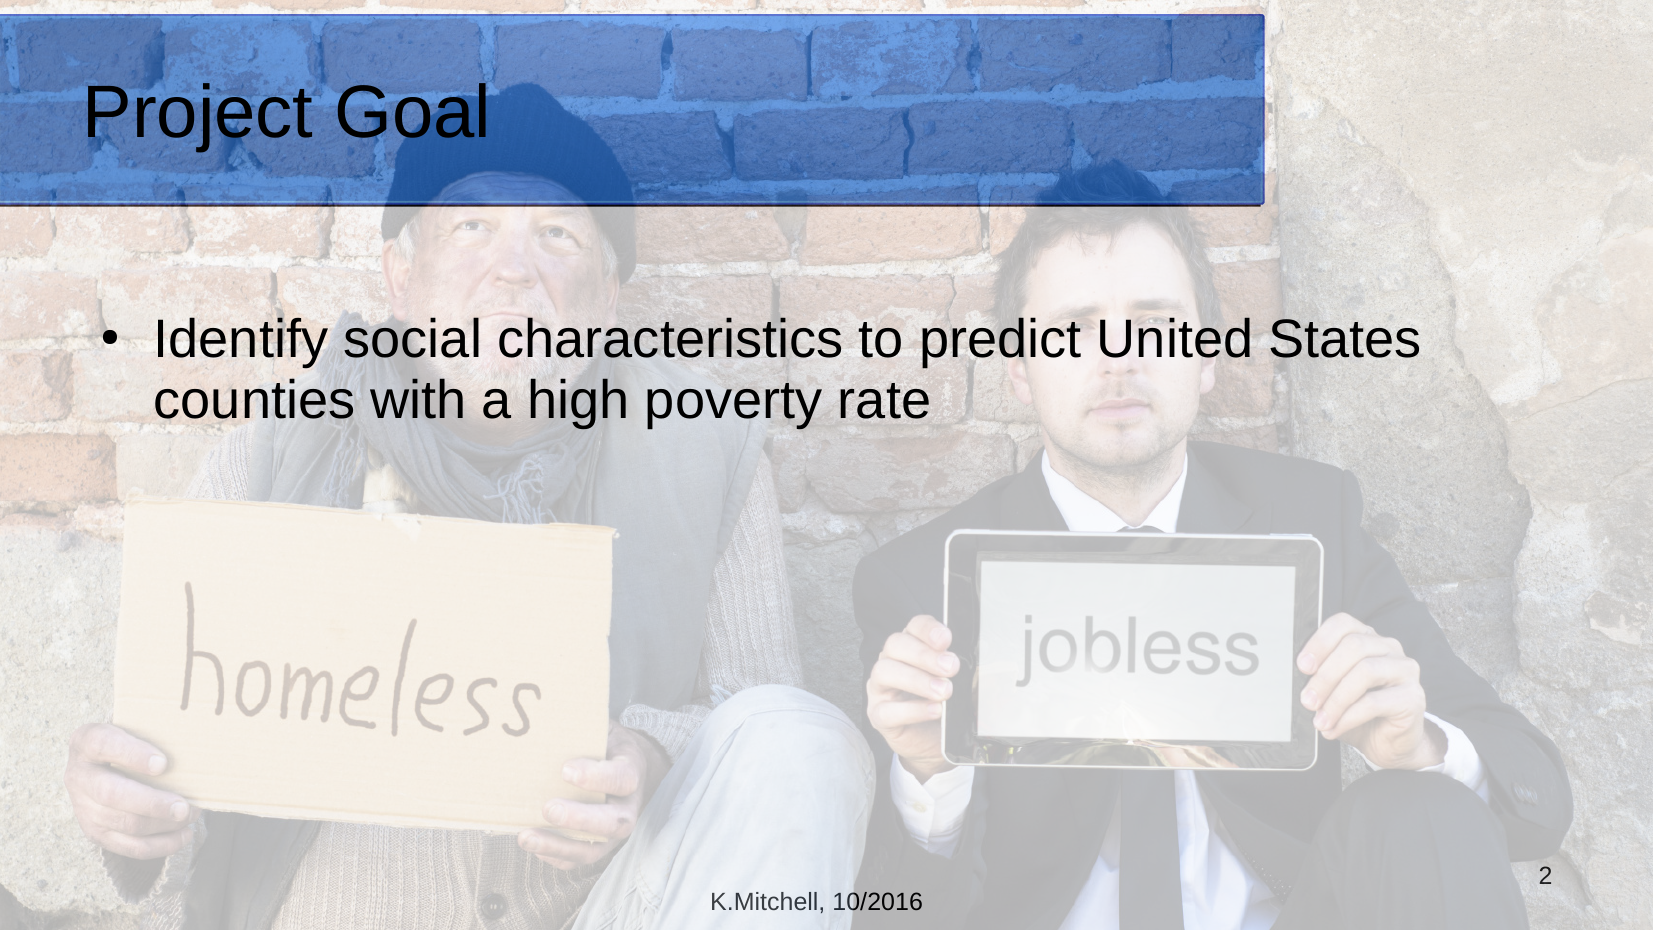

# Project Goal
Identify social characteristics to predict United States counties with a high poverty rate